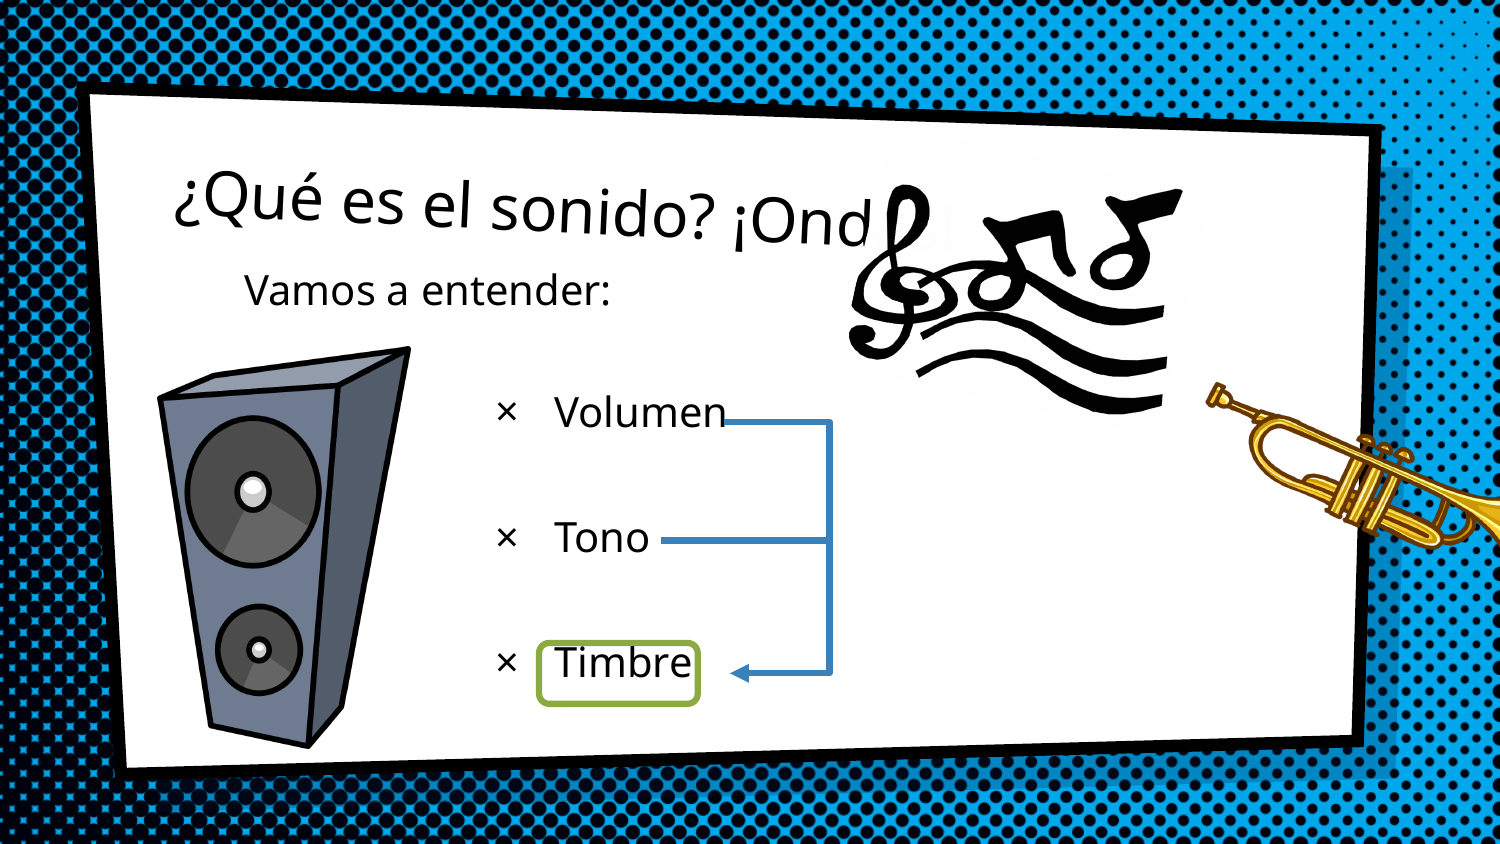

¿Qué es el sonido? ¡Ondas!
Vamos a entender:
# Volumen
Tono
Timbre